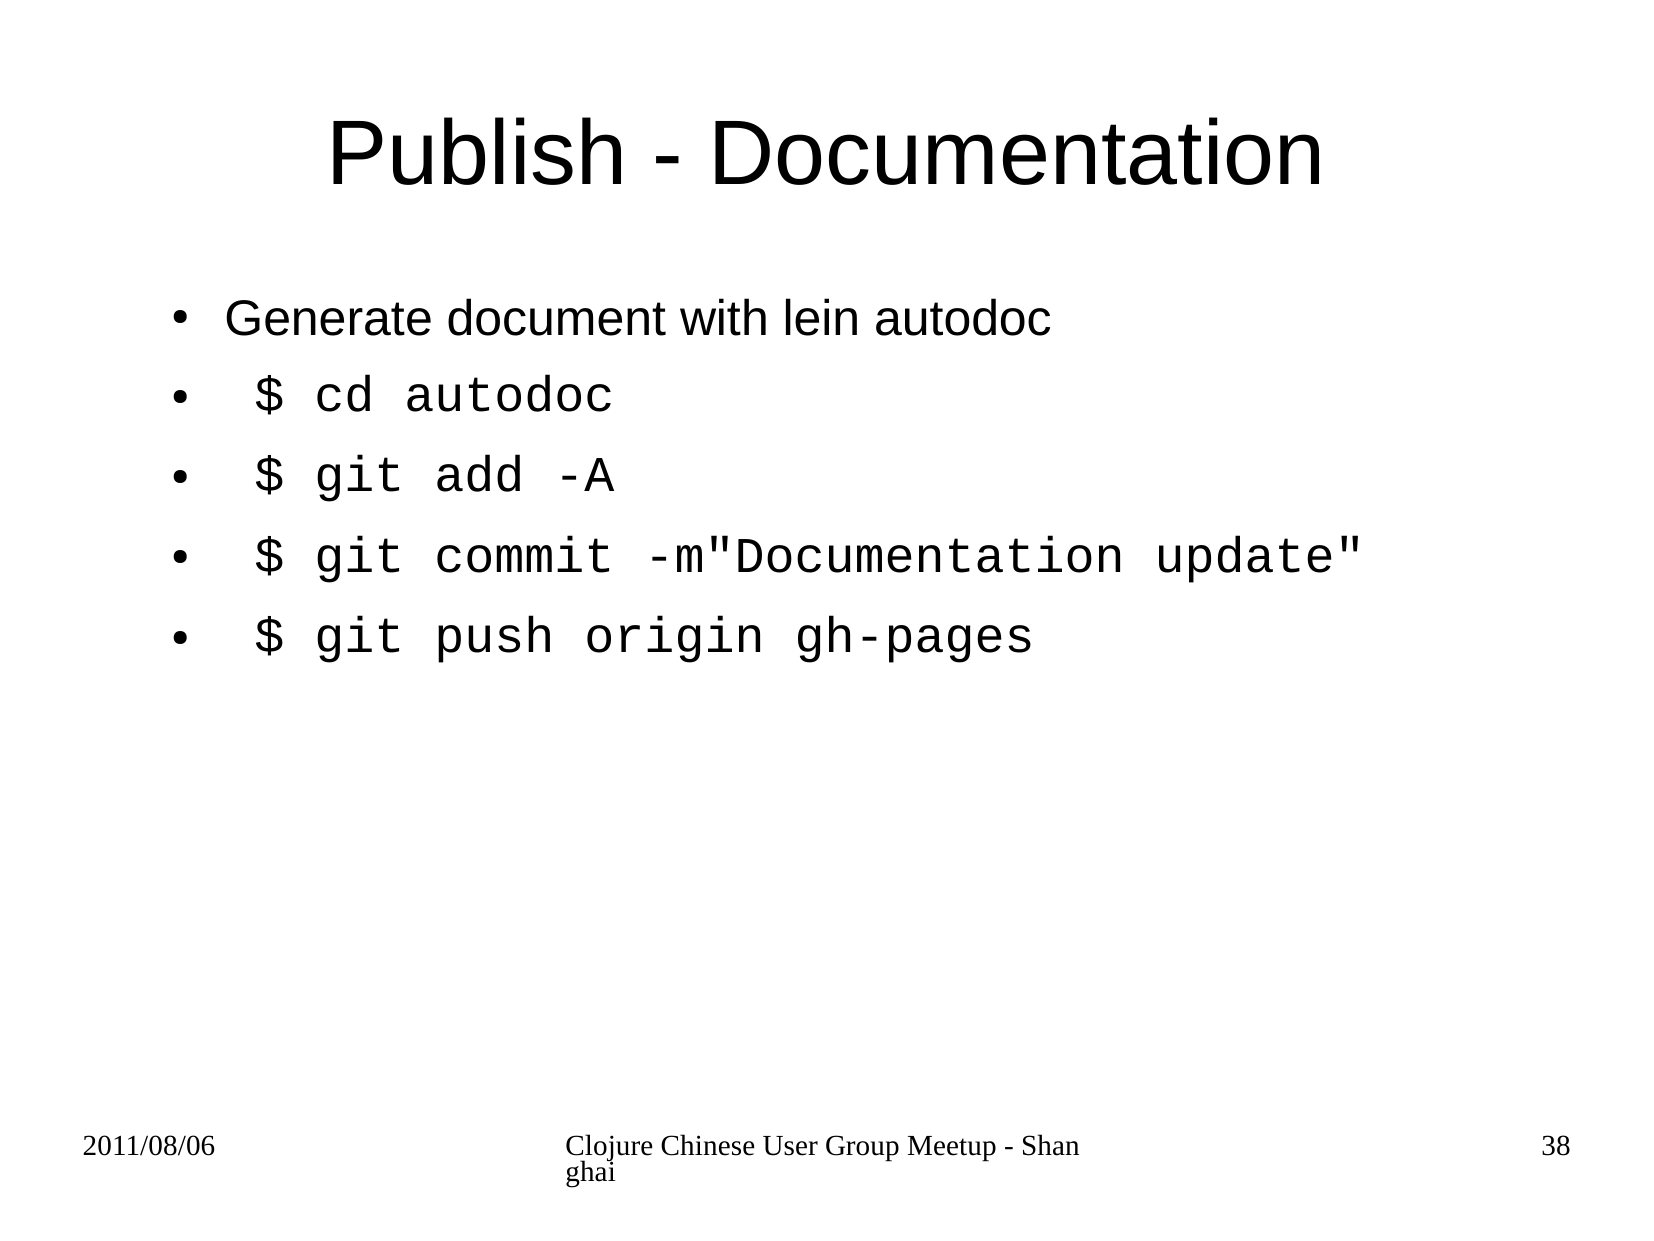

# Publish - Documentation
Generate document with lein autodoc
 $ cd autodoc
 $ git add -A
 $ git commit -m"Documentation update"
 $ git push origin gh-pages
2011/08/06
Clojure Chinese User Group Meetup - Shanghai
38